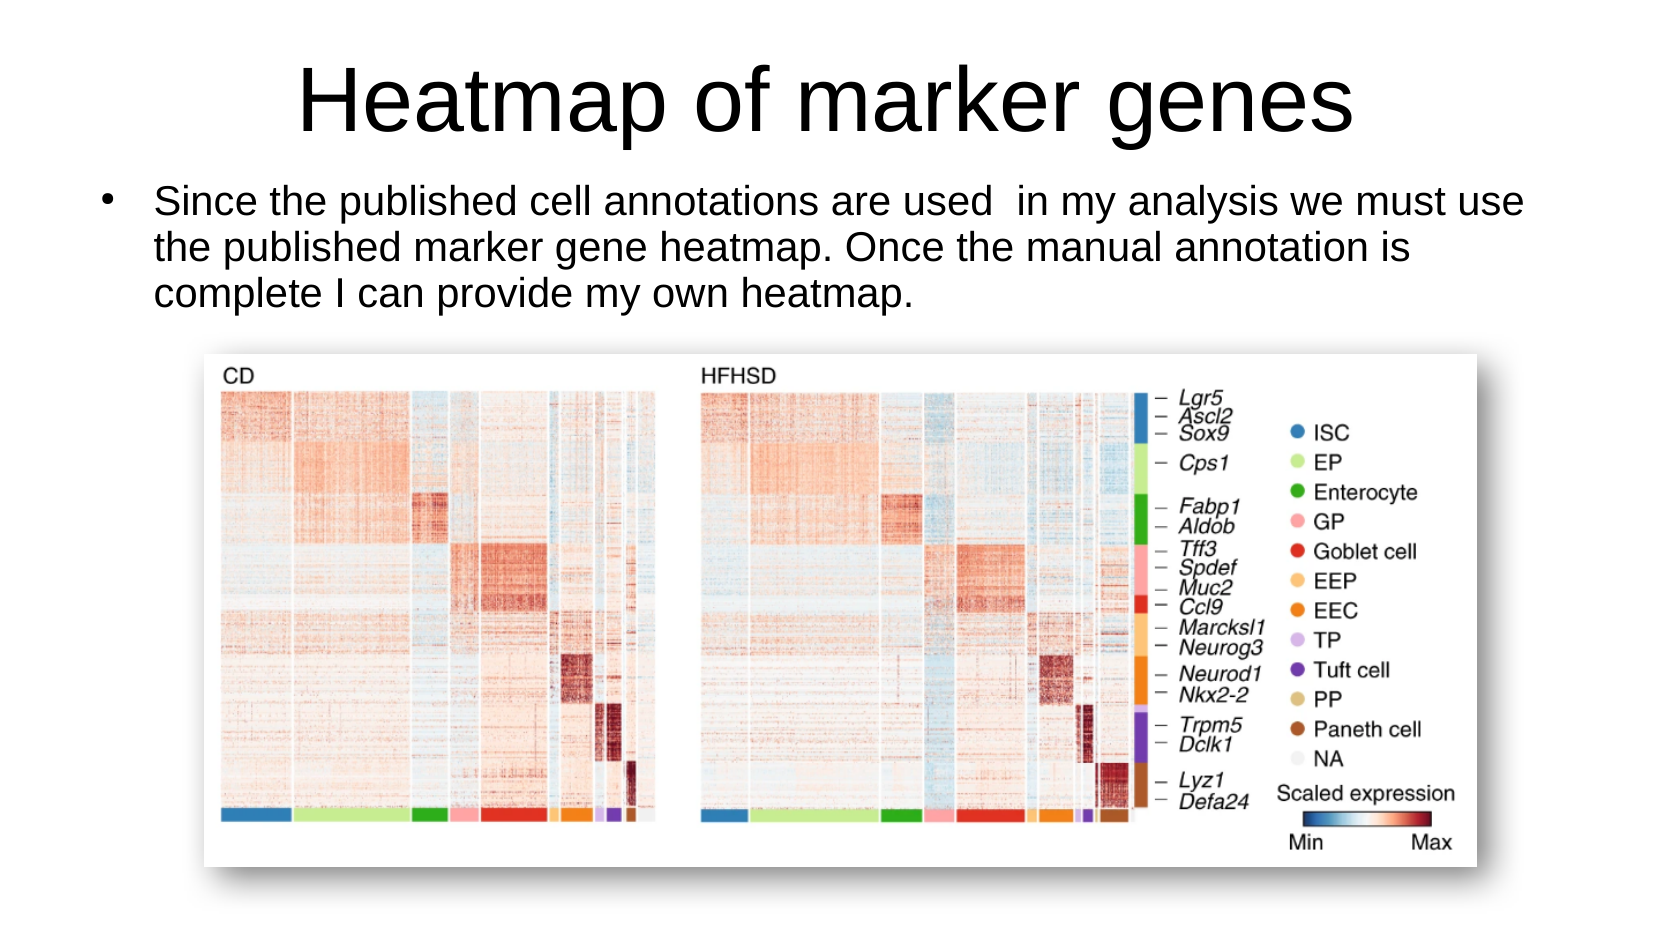

# Heatmap of marker genes
Since the published cell annotations are used in my analysis we must use the published marker gene heatmap. Once the manual annotation is complete I can provide my own heatmap.